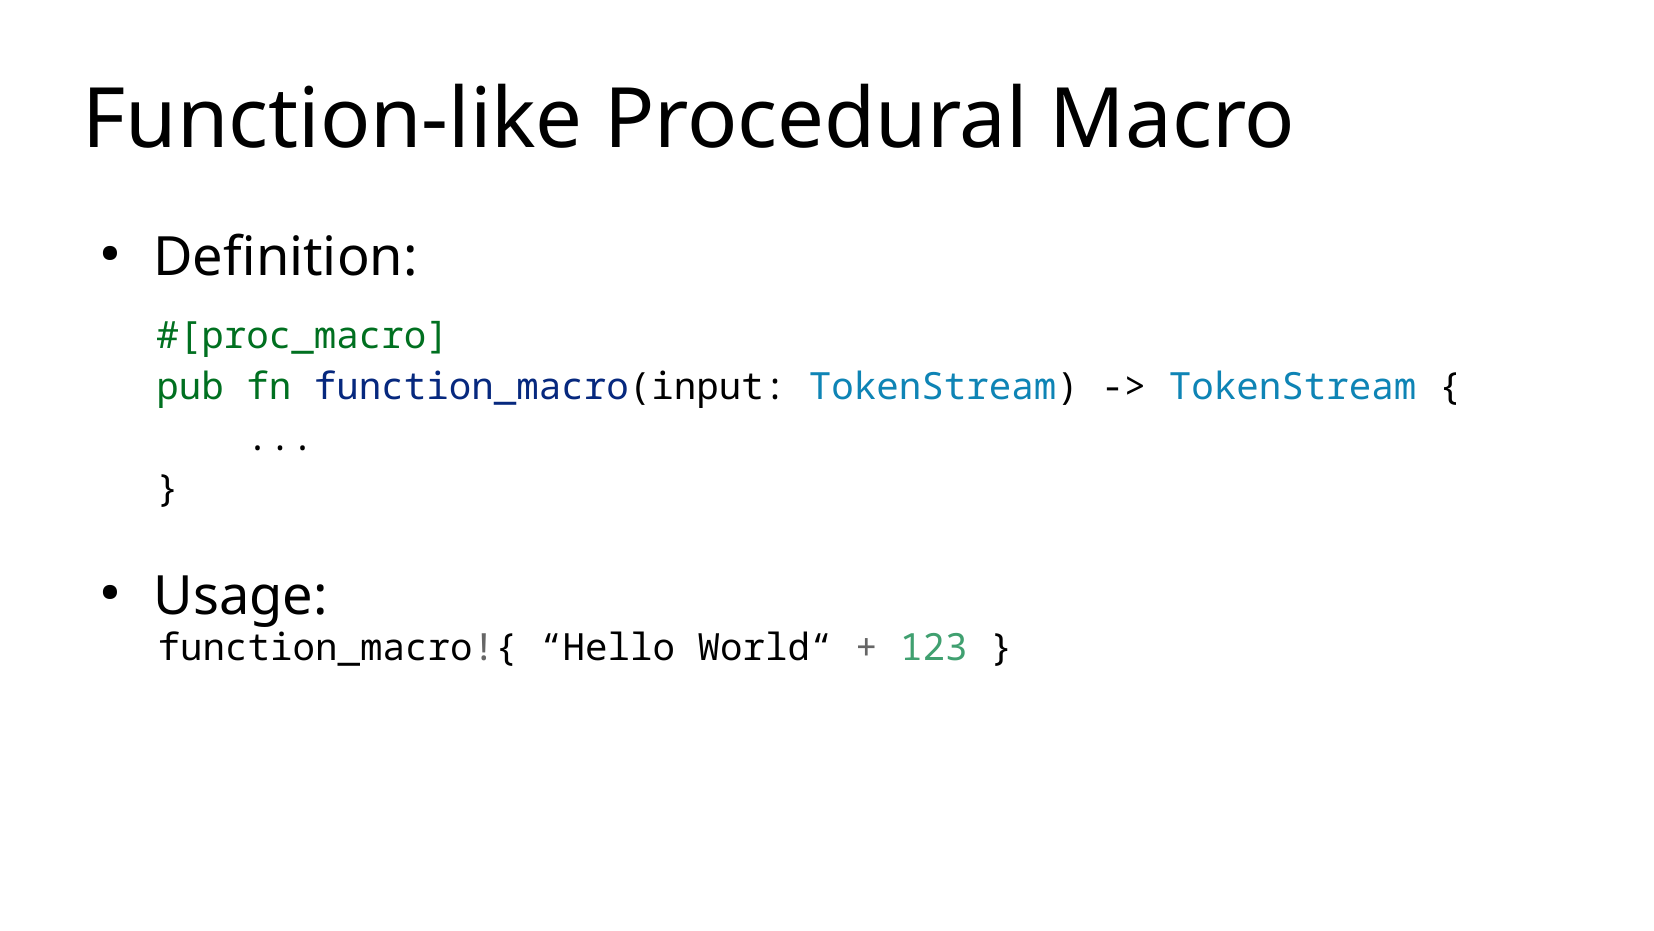

# Function-like Procedural Macro
Definition:
Usage:
#[proc_macro]
pub fn function_macro(input: TokenStream) -> TokenStream {
 ...
}
function_macro!{ “Hello World“ + 123 }